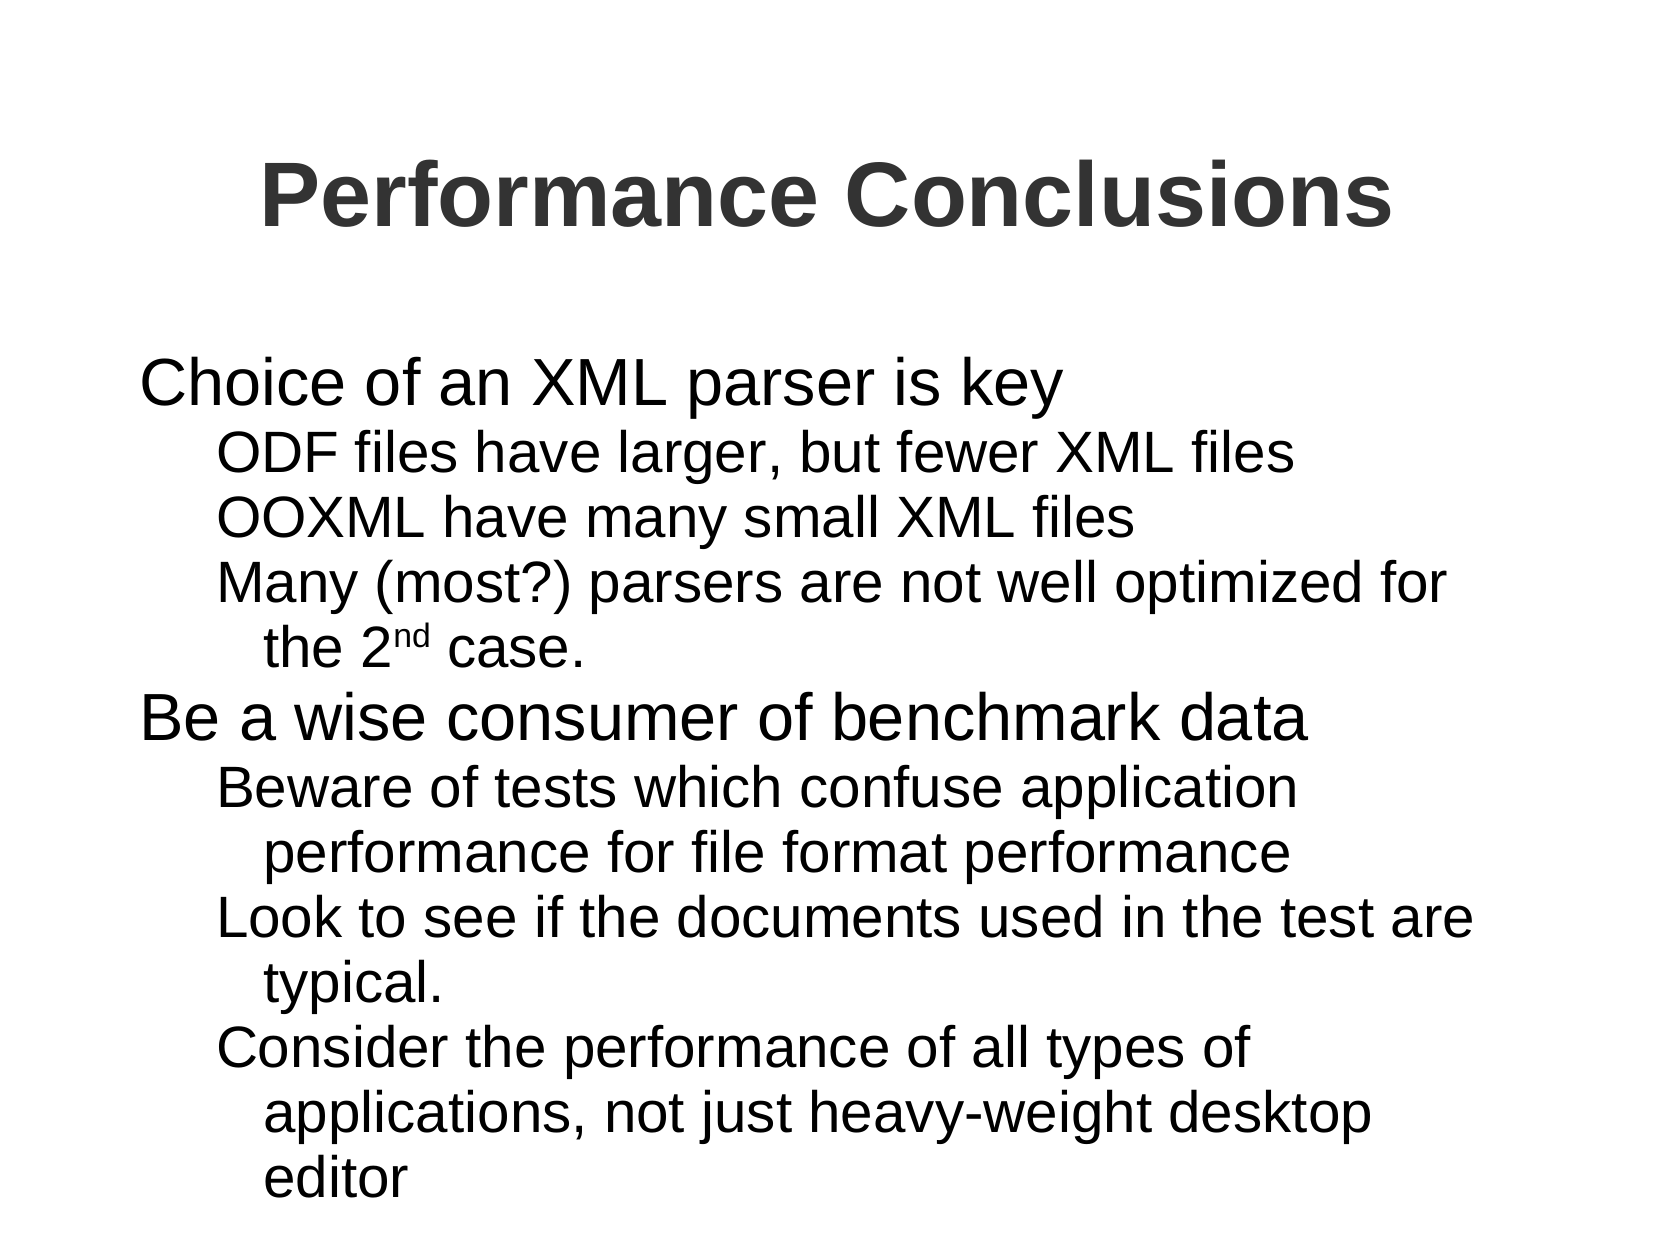

# Performance Conclusions
Choice of an XML parser is key
ODF files have larger, but fewer XML files
OOXML have many small XML files
Many (most?) parsers are not well optimized for the 2nd case.
Be a wise consumer of benchmark data
Beware of tests which confuse application performance for file format performance
Look to see if the documents used in the test are typical.
Consider the performance of all types of applications, not just heavy-weight desktop editor